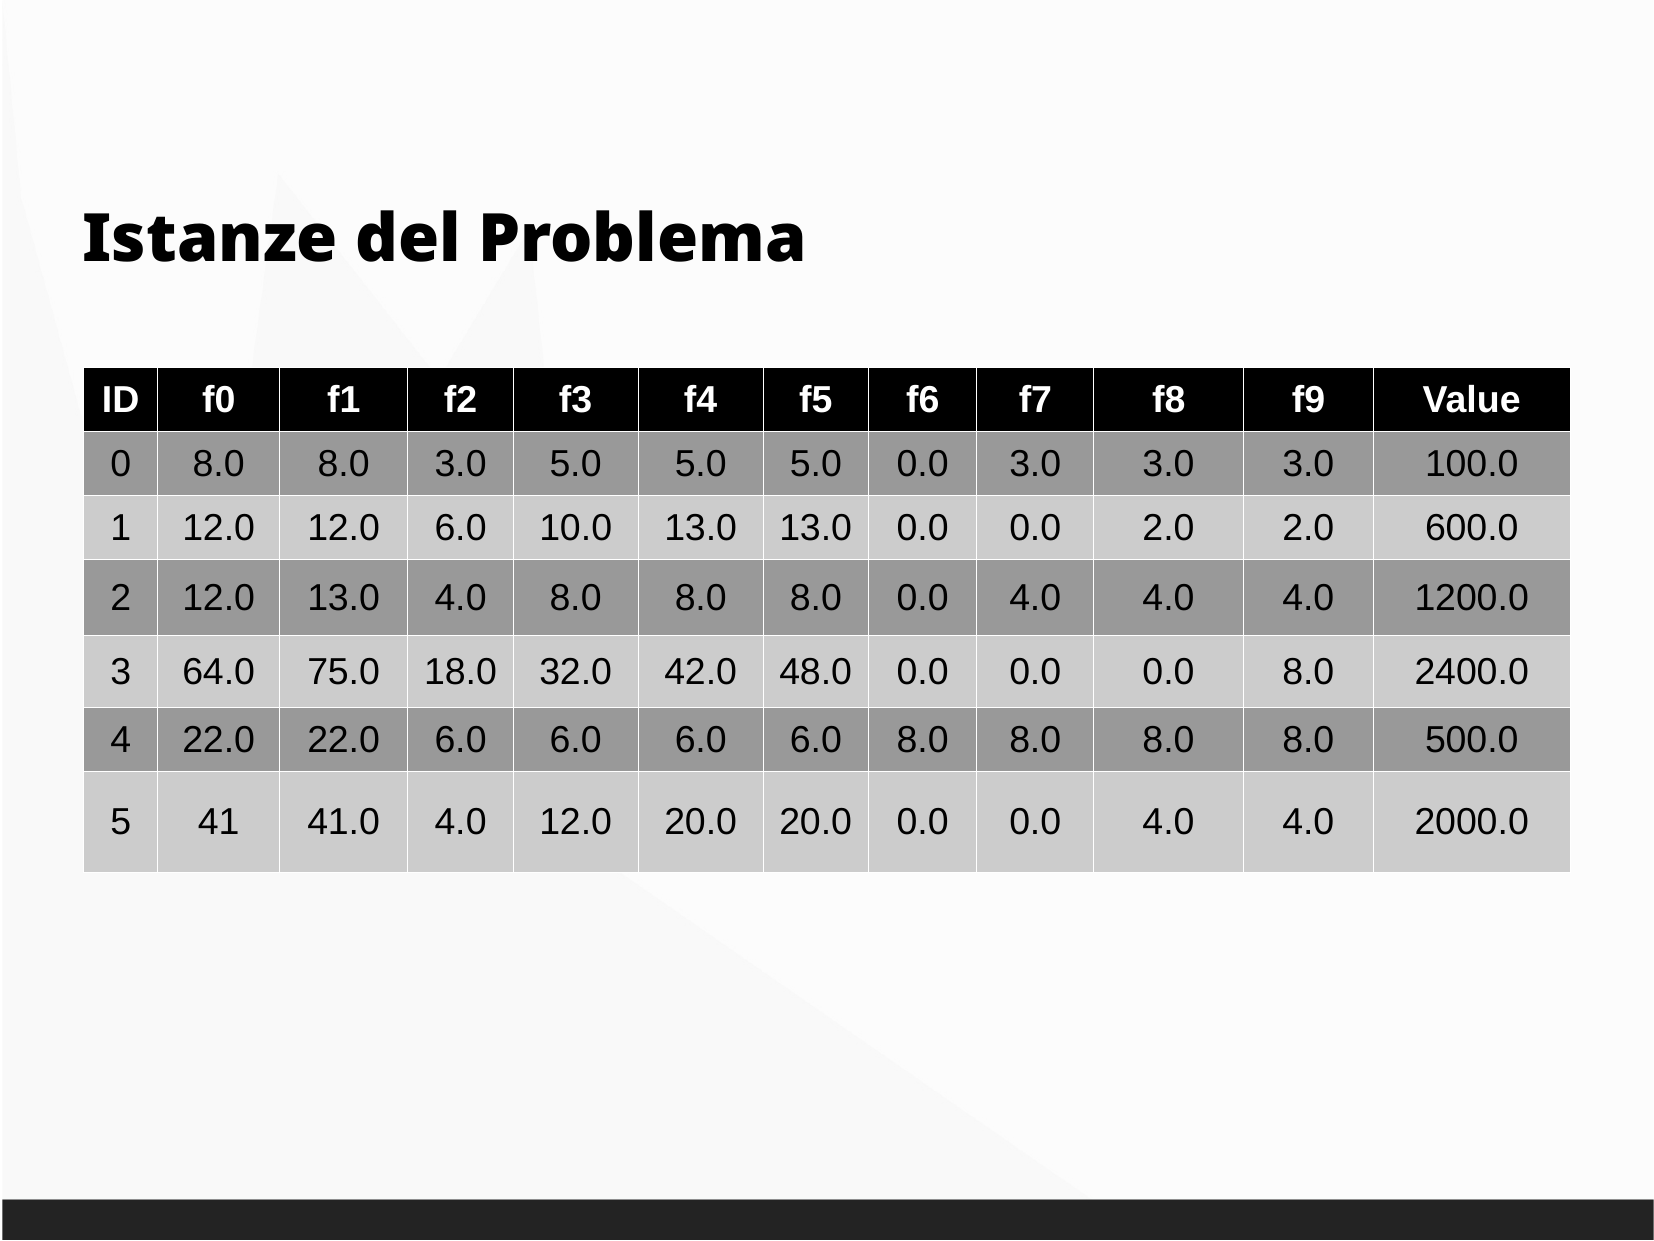

# Istanze del Problema
| ID | f0 | f1 | f2 | f3 | f4 | f5 | f6 | f7 | f8 | f9 | Value |
| --- | --- | --- | --- | --- | --- | --- | --- | --- | --- | --- | --- |
| 0 | 8.0 | 8.0 | 3.0 | 5.0 | 5.0 | 5.0 | 0.0 | 3.0 | 3.0 | 3.0 | 100.0 |
| 1 | 12.0 | 12.0 | 6.0 | 10.0 | 13.0 | 13.0 | 0.0 | 0.0 | 2.0 | 2.0 | 600.0 |
| 2 | 12.0 | 13.0 | 4.0 | 8.0 | 8.0 | 8.0 | 0.0 | 4.0 | 4.0 | 4.0 | 1200.0 |
| 3 | 64.0 | 75.0 | 18.0 | 32.0 | 42.0 | 48.0 | 0.0 | 0.0 | 0.0 | 8.0 | 2400.0 |
| 4 | 22.0 | 22.0 | 6.0 | 6.0 | 6.0 | 6.0 | 8.0 | 8.0 | 8.0 | 8.0 | 500.0 |
| 5 | 41 | 41.0 | 4.0 | 12.0 | 20.0 | 20.0 | 0.0 | 0.0 | 4.0 | 4.0 | 2000.0 |